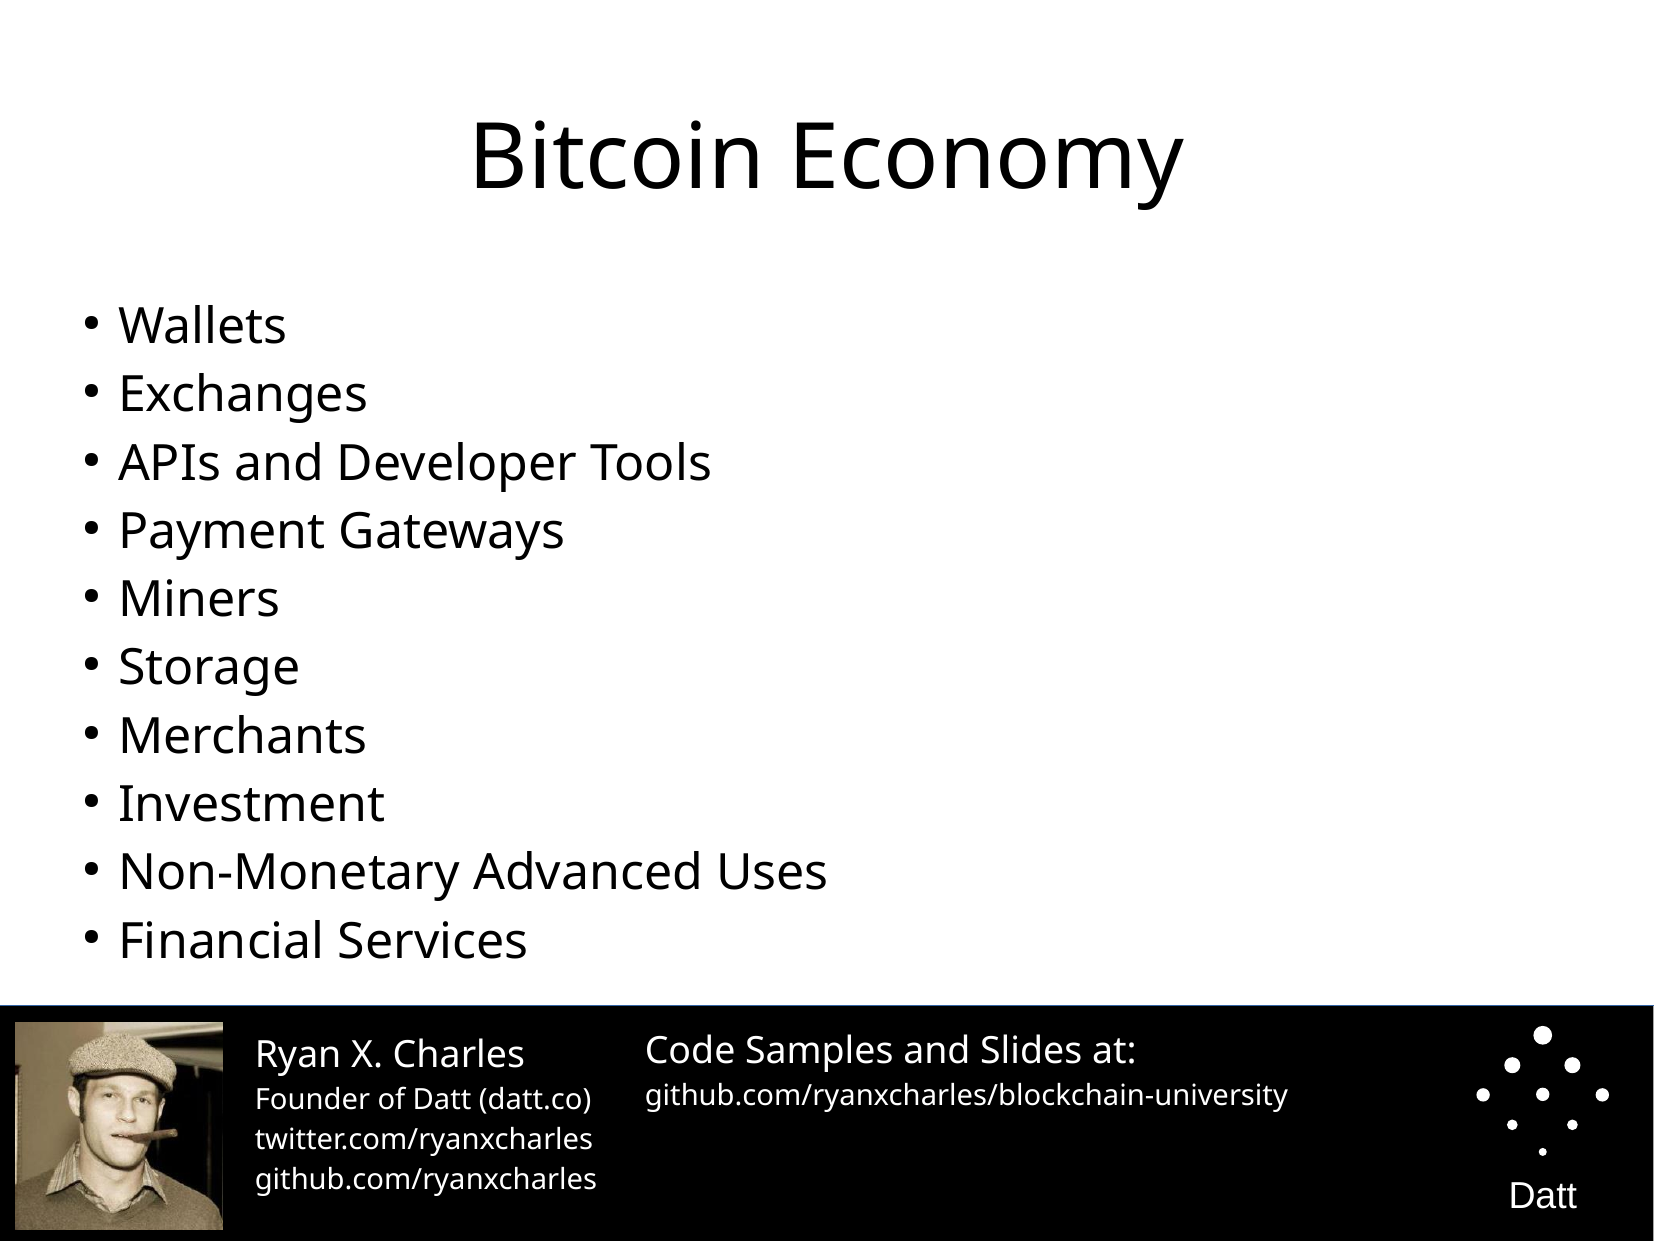

# Bitcoin Economy
Wallets
Exchanges
APIs and Developer Tools
Payment Gateways
Miners
Storage
Merchants
Investment
Non-Monetary Advanced Uses
Financial Services
Code Samples and Slides at:
github.com/ryanxcharles/blockchain-university
Ryan X. Charles
Founder of Datt (datt.co)
twitter.com/ryanxcharles
github.com/ryanxcharles
Datt